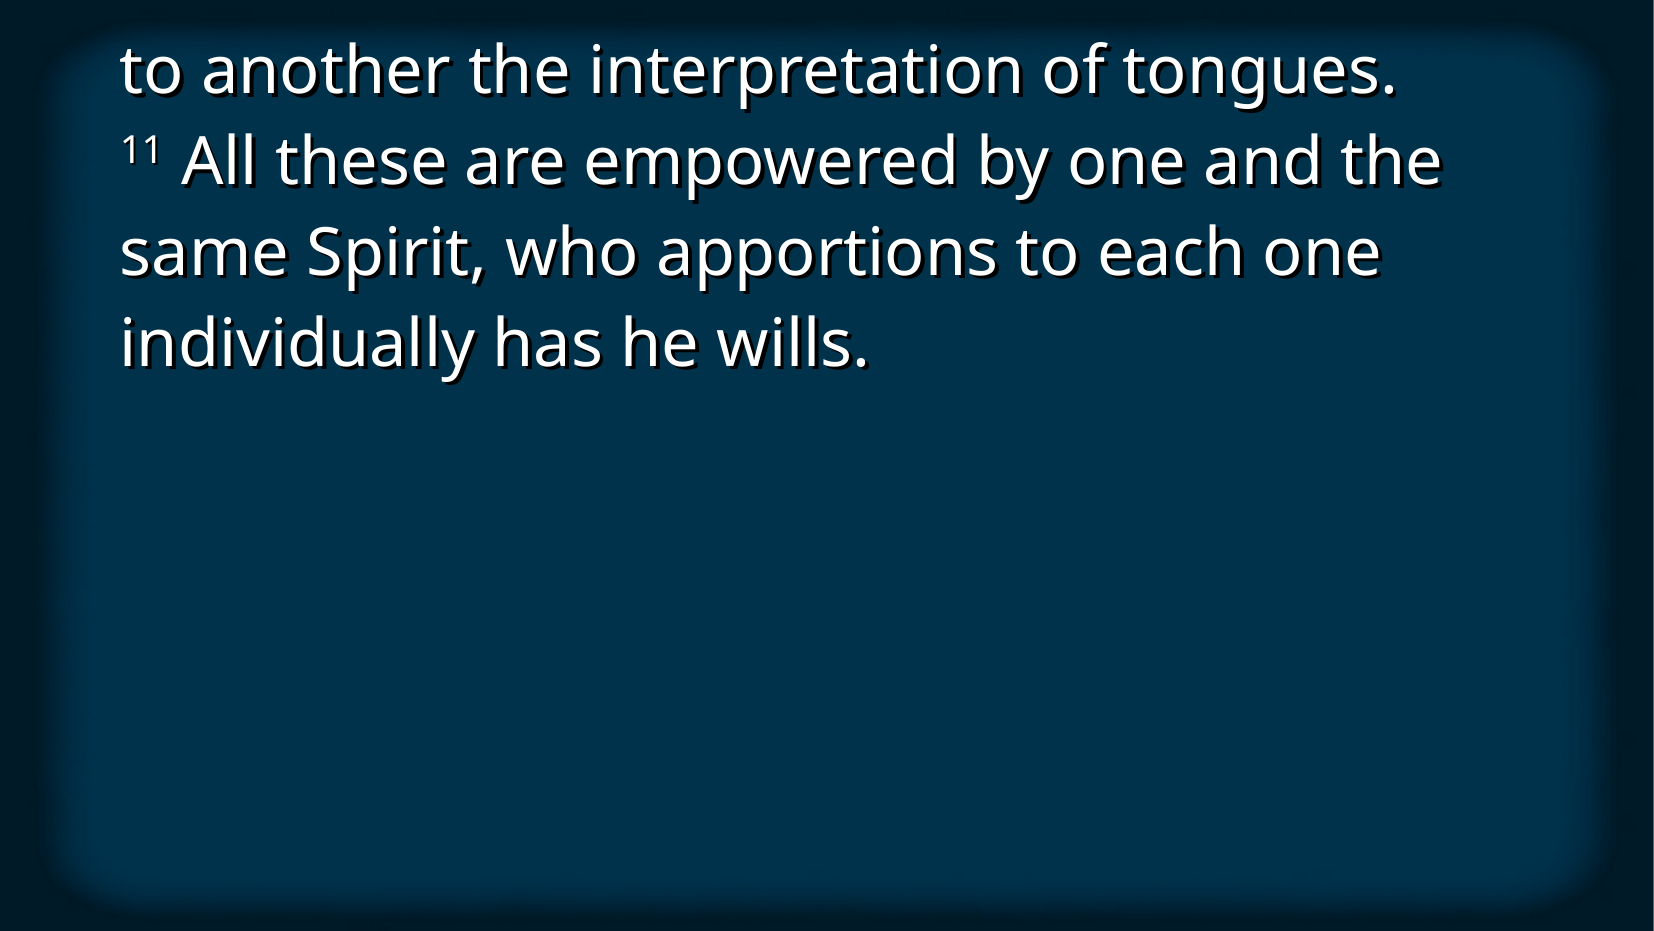

to another the interpretation of tongues.
11 All these are empowered by one and the same Spirit, who apportions to each one individually has he wills.